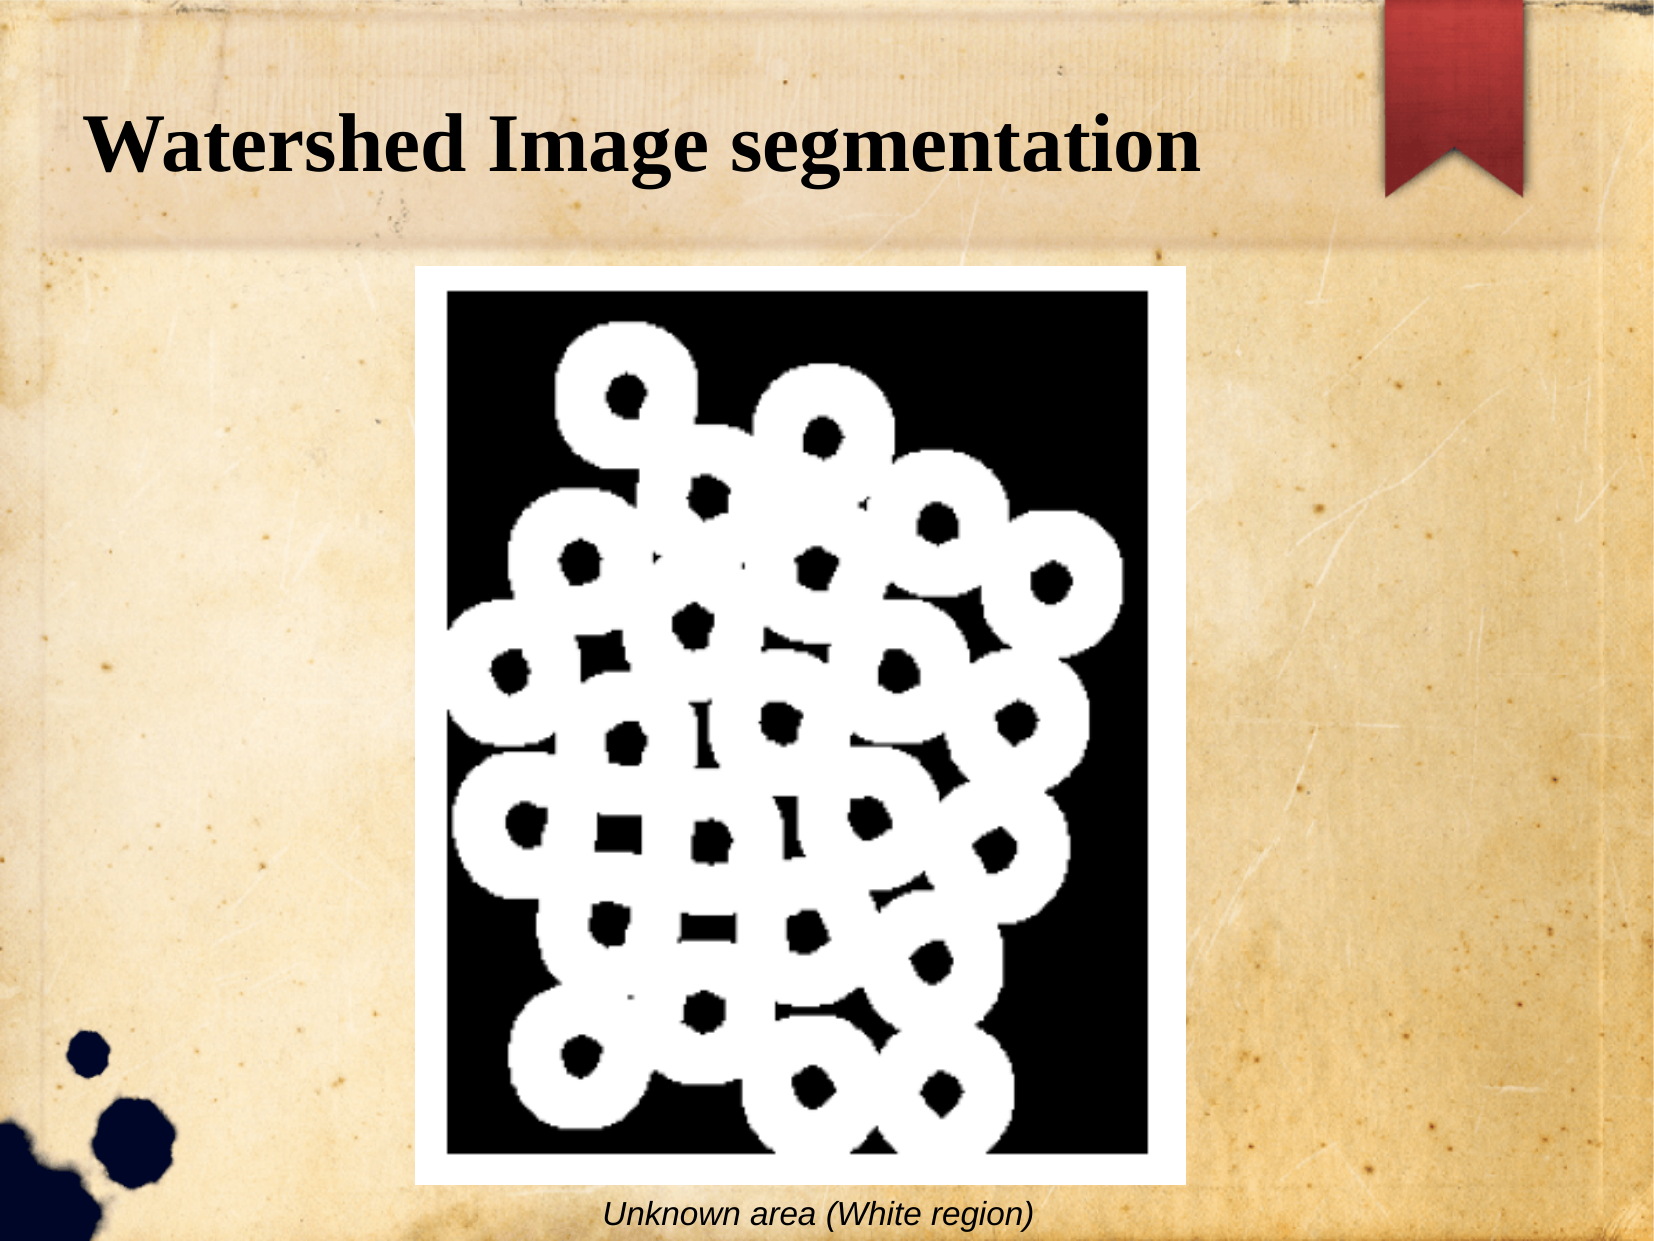

# Watershed Image segmentation
Unknown area (White region)